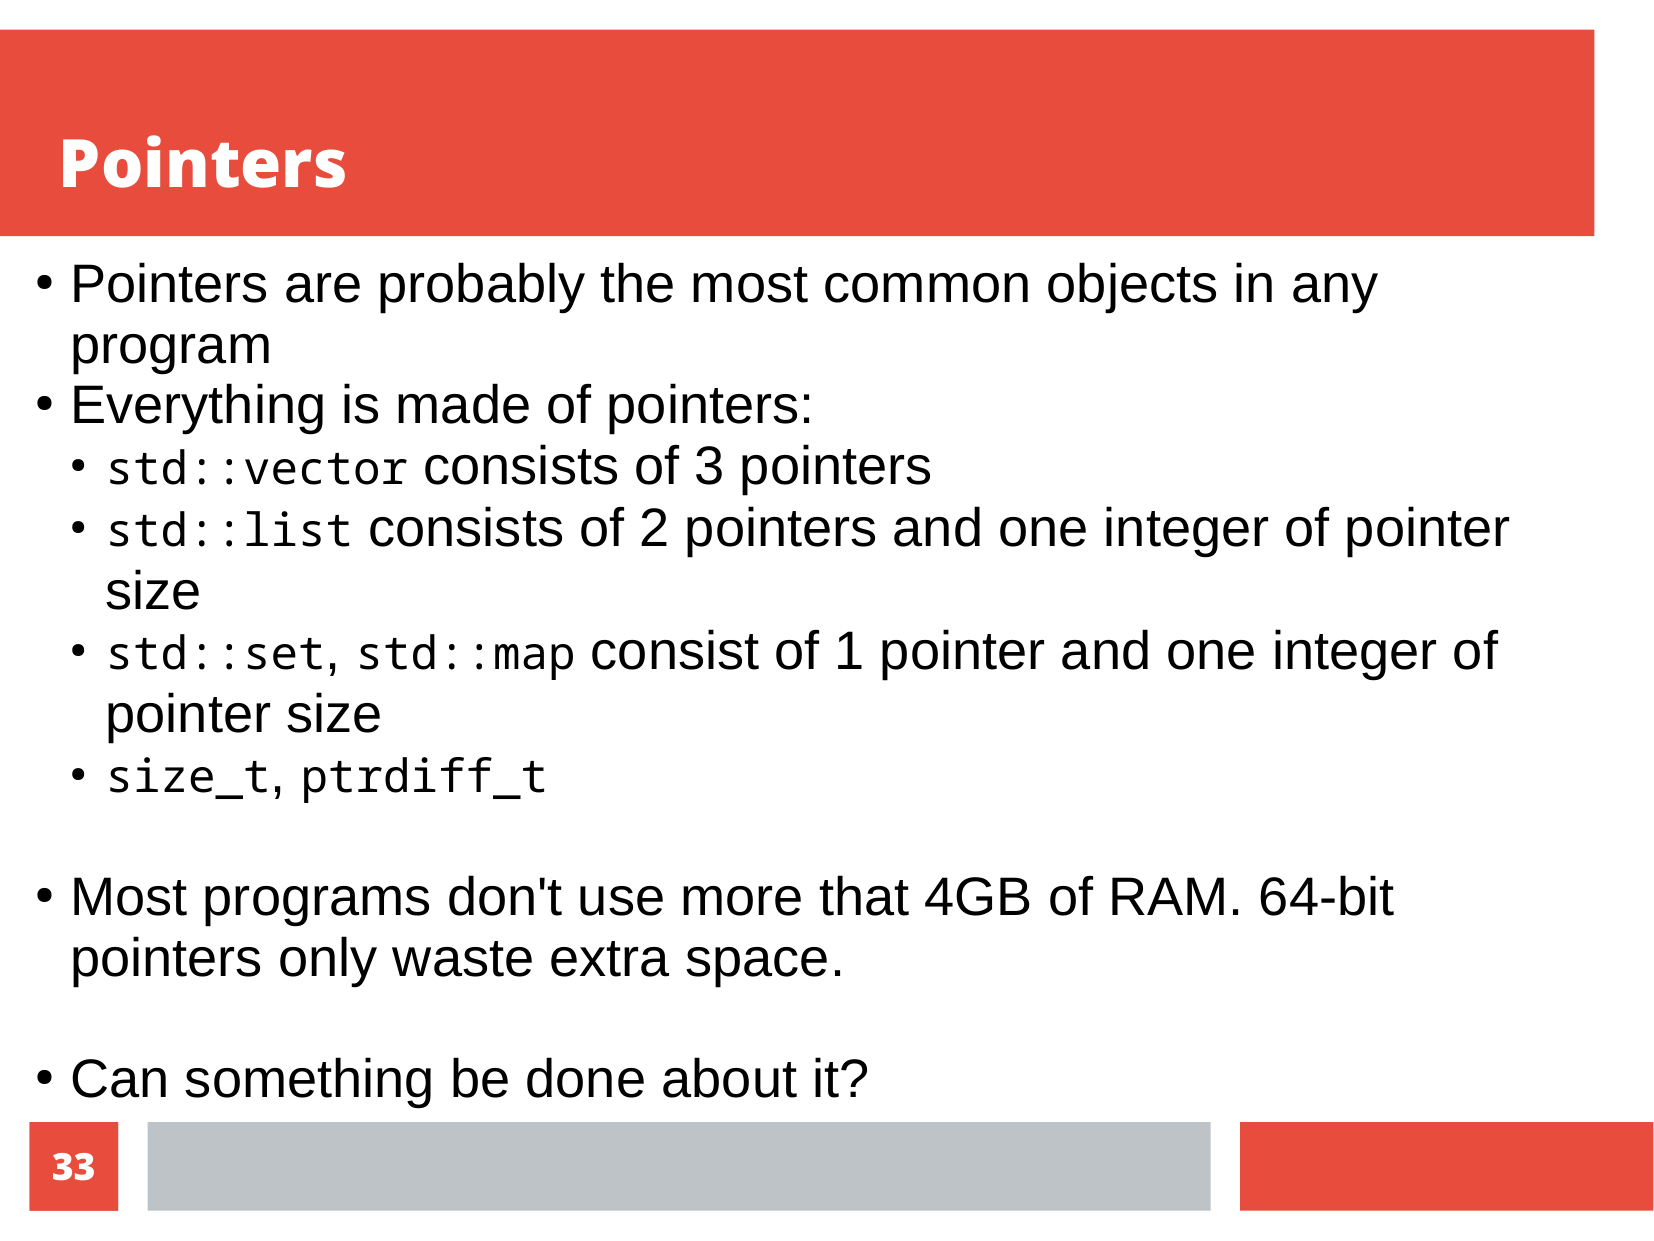

# Pointers
Pointers are probably the most common objects in any program
Everything is made of pointers:
std::vector consists of 3 pointers
std::list consists of 2 pointers and one integer of pointer size
std::set, std::map consist of 1 pointer and one integer of pointer size
size_t, ptrdiff_t
Most programs don't use more that 4GB of RAM. 64-bit pointers only waste extra space.
Can something be done about it?
33